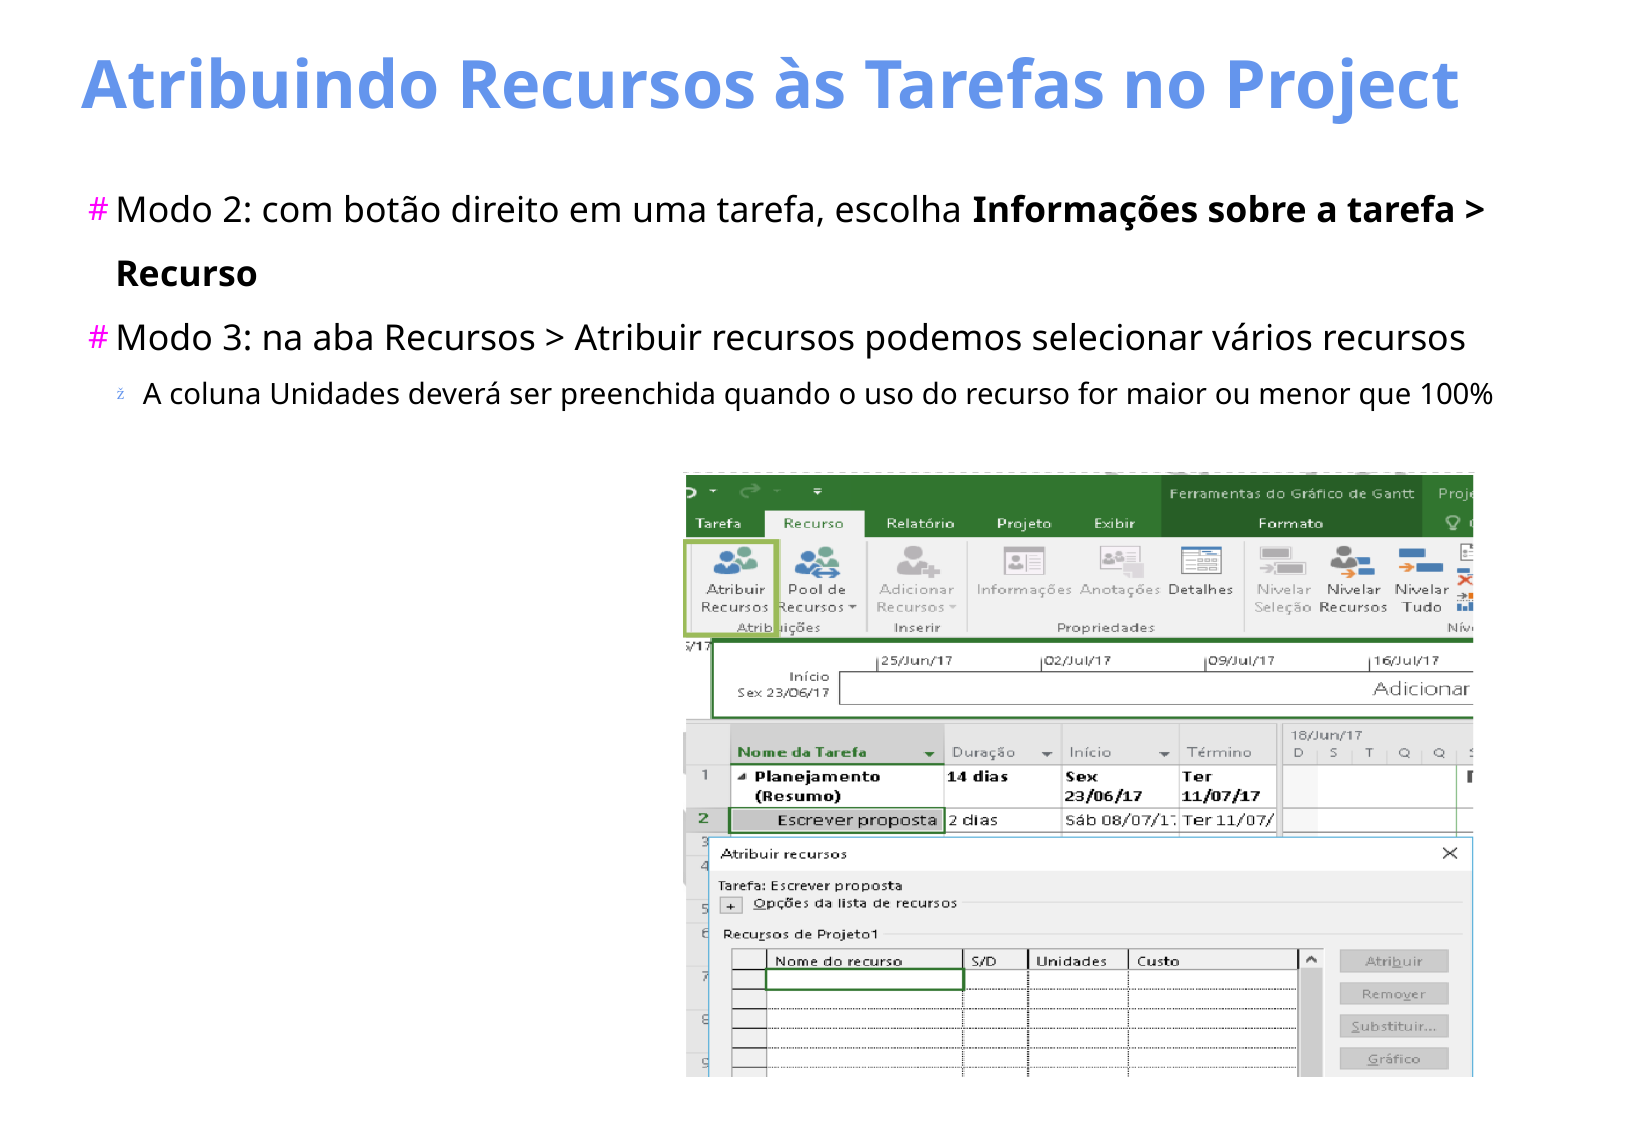

# Atribuindo Recursos às Tarefas no Project
Modo 2: com botão direito em uma tarefa, escolha Informações sobre a tarefa > Recurso
Modo 3: na aba Recursos > Atribuir recursos podemos selecionar vários recursos
A coluna Unidades deverá ser preenchida quando o uso do recurso for maior ou menor que 100%